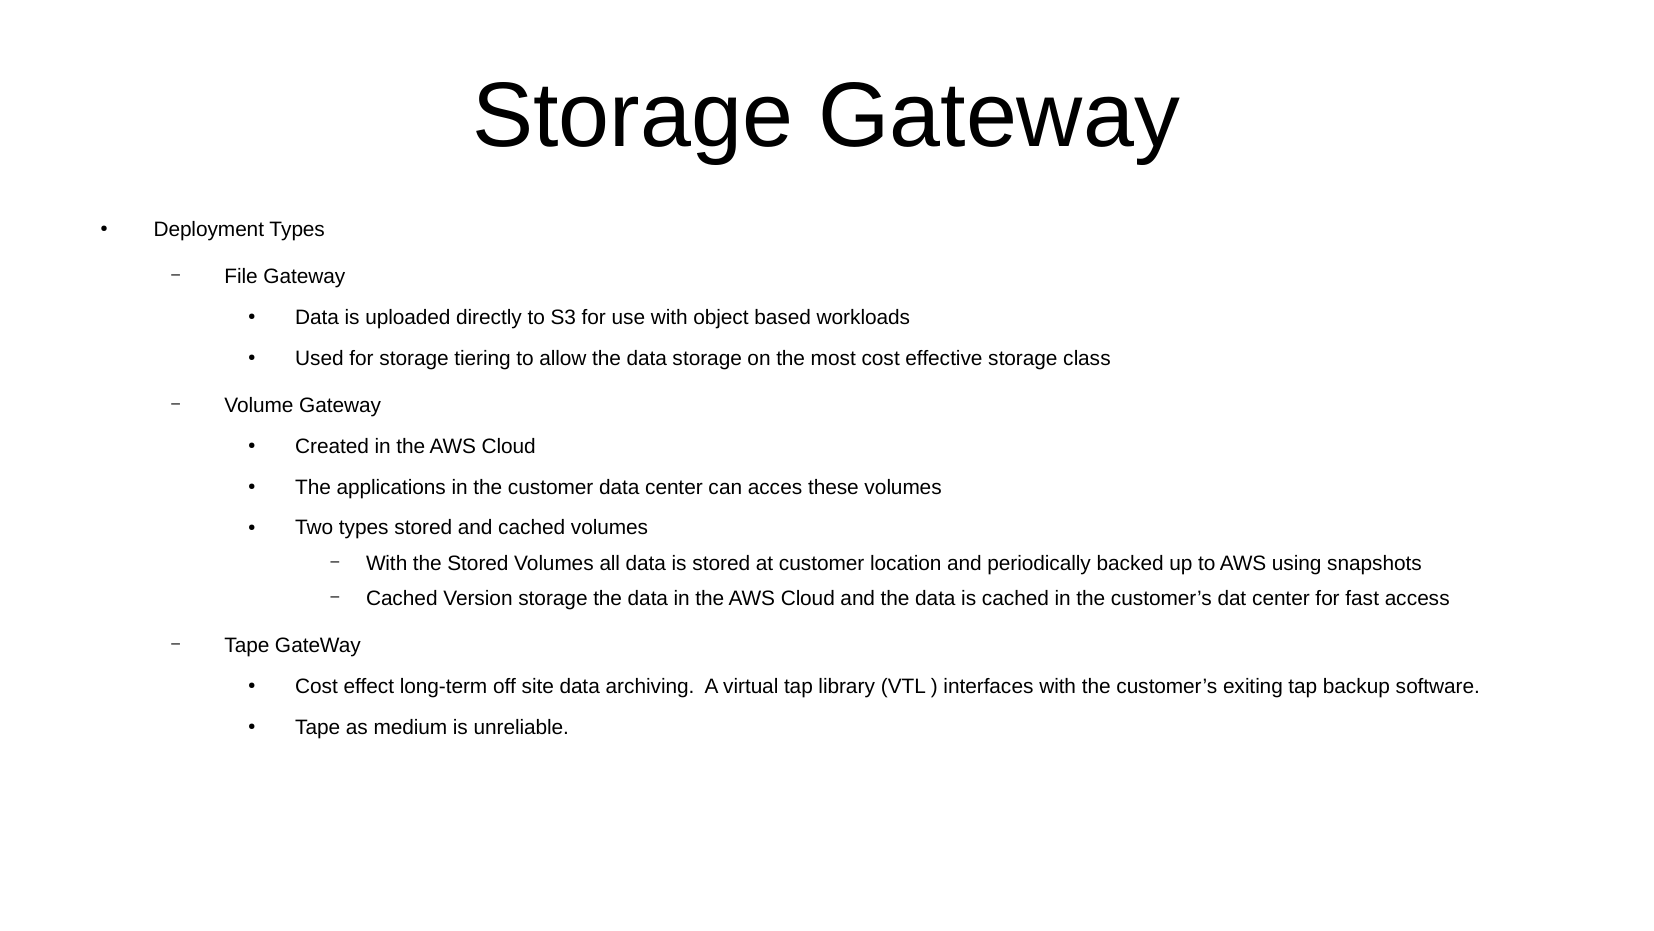

# Storage Gateway
Deployment Types
File Gateway
Data is uploaded directly to S3 for use with object based workloads
Used for storage tiering to allow the data storage on the most cost effective storage class
Volume Gateway
Created in the AWS Cloud
The applications in the customer data center can acces these volumes
Two types stored and cached volumes
With the Stored Volumes all data is stored at customer location and periodically backed up to AWS using snapshots
Cached Version storage the data in the AWS Cloud and the data is cached in the customer’s dat center for fast access
Tape GateWay
Cost effect long-term off site data archiving. A virtual tap library (VTL ) interfaces with the customer’s exiting tap backup software.
Tape as medium is unreliable.